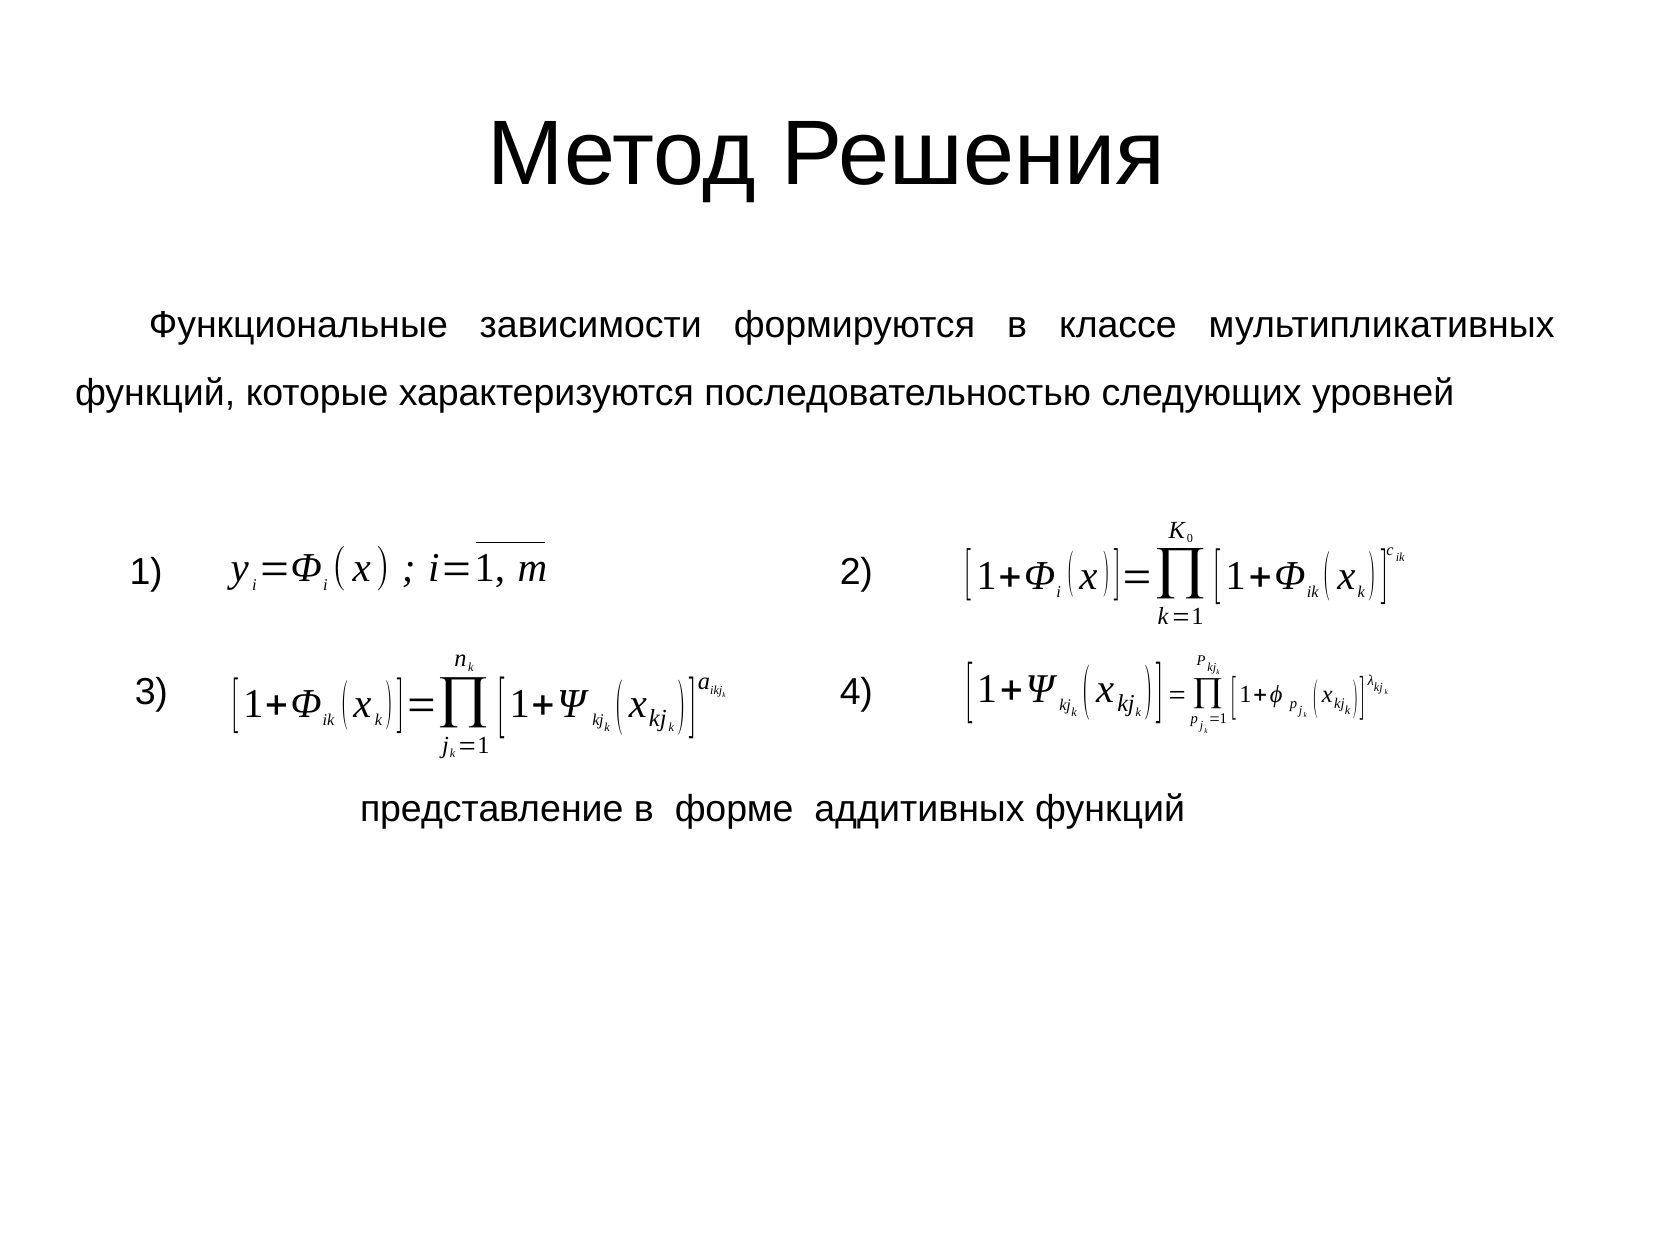

Метод Решения
# Функциональные зависимости формируются в классе мультипликативных функций, которые характеризуются последовательностью следующих уровней
1)
2)
3)
4)
представление в форме аддитивных функций